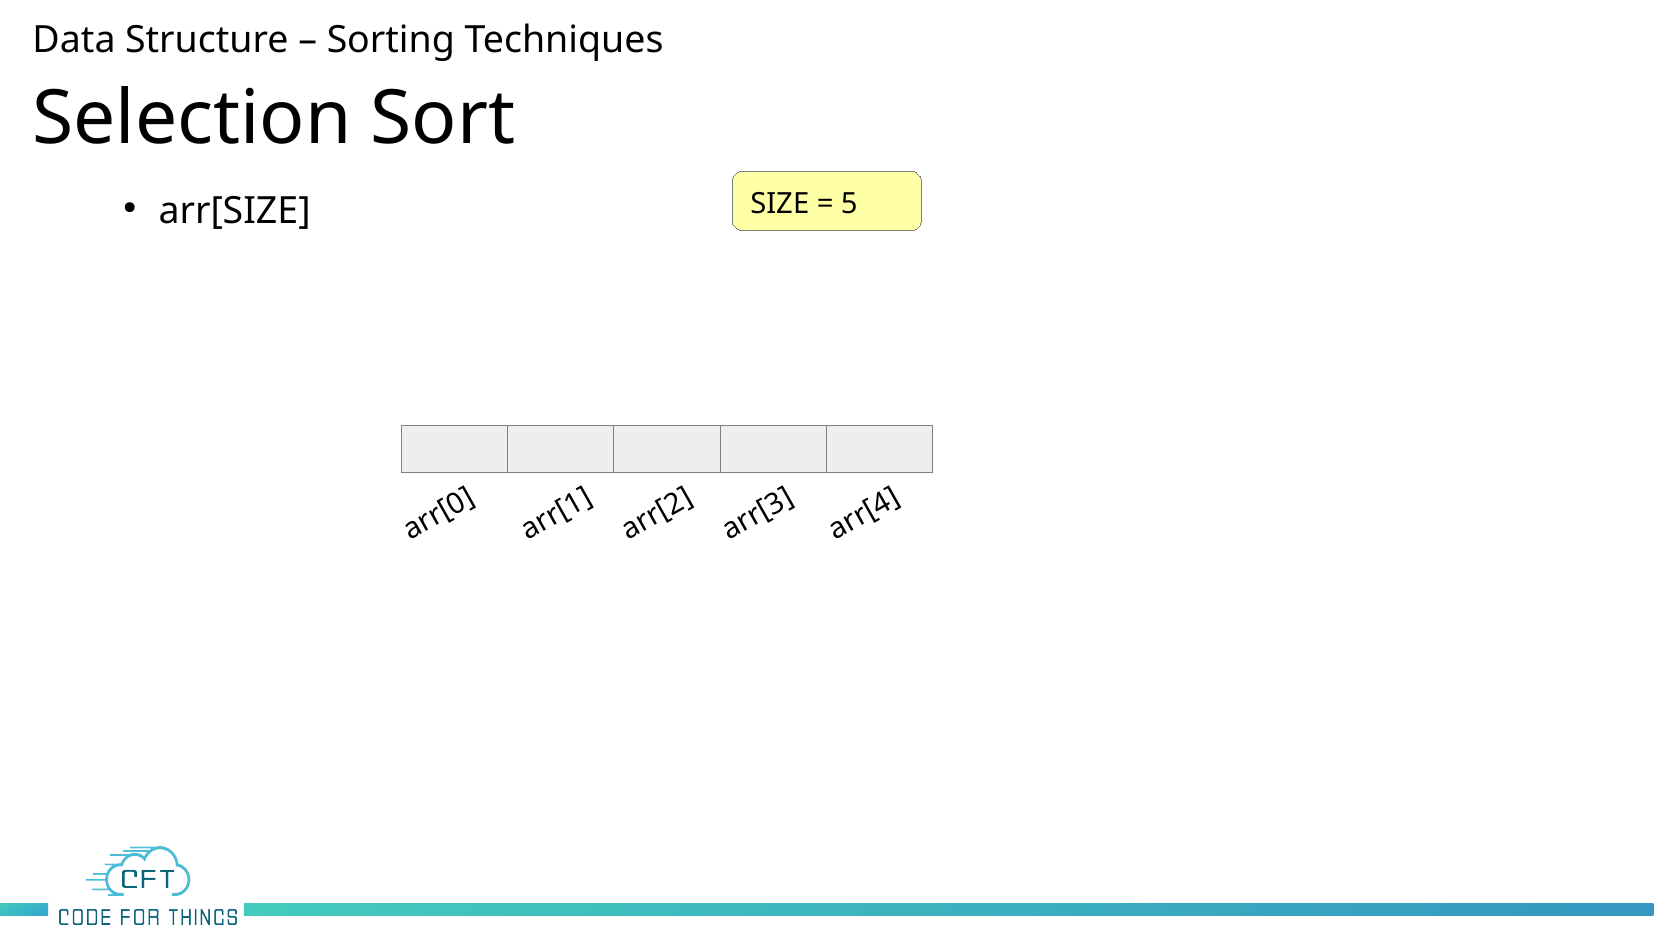

# Data Structure – Sorting Techniques Selection Sort
SIZE = 5
arr[SIZE]
arr[1]
arr[4]
arr[0]
arr[2]
arr[3]